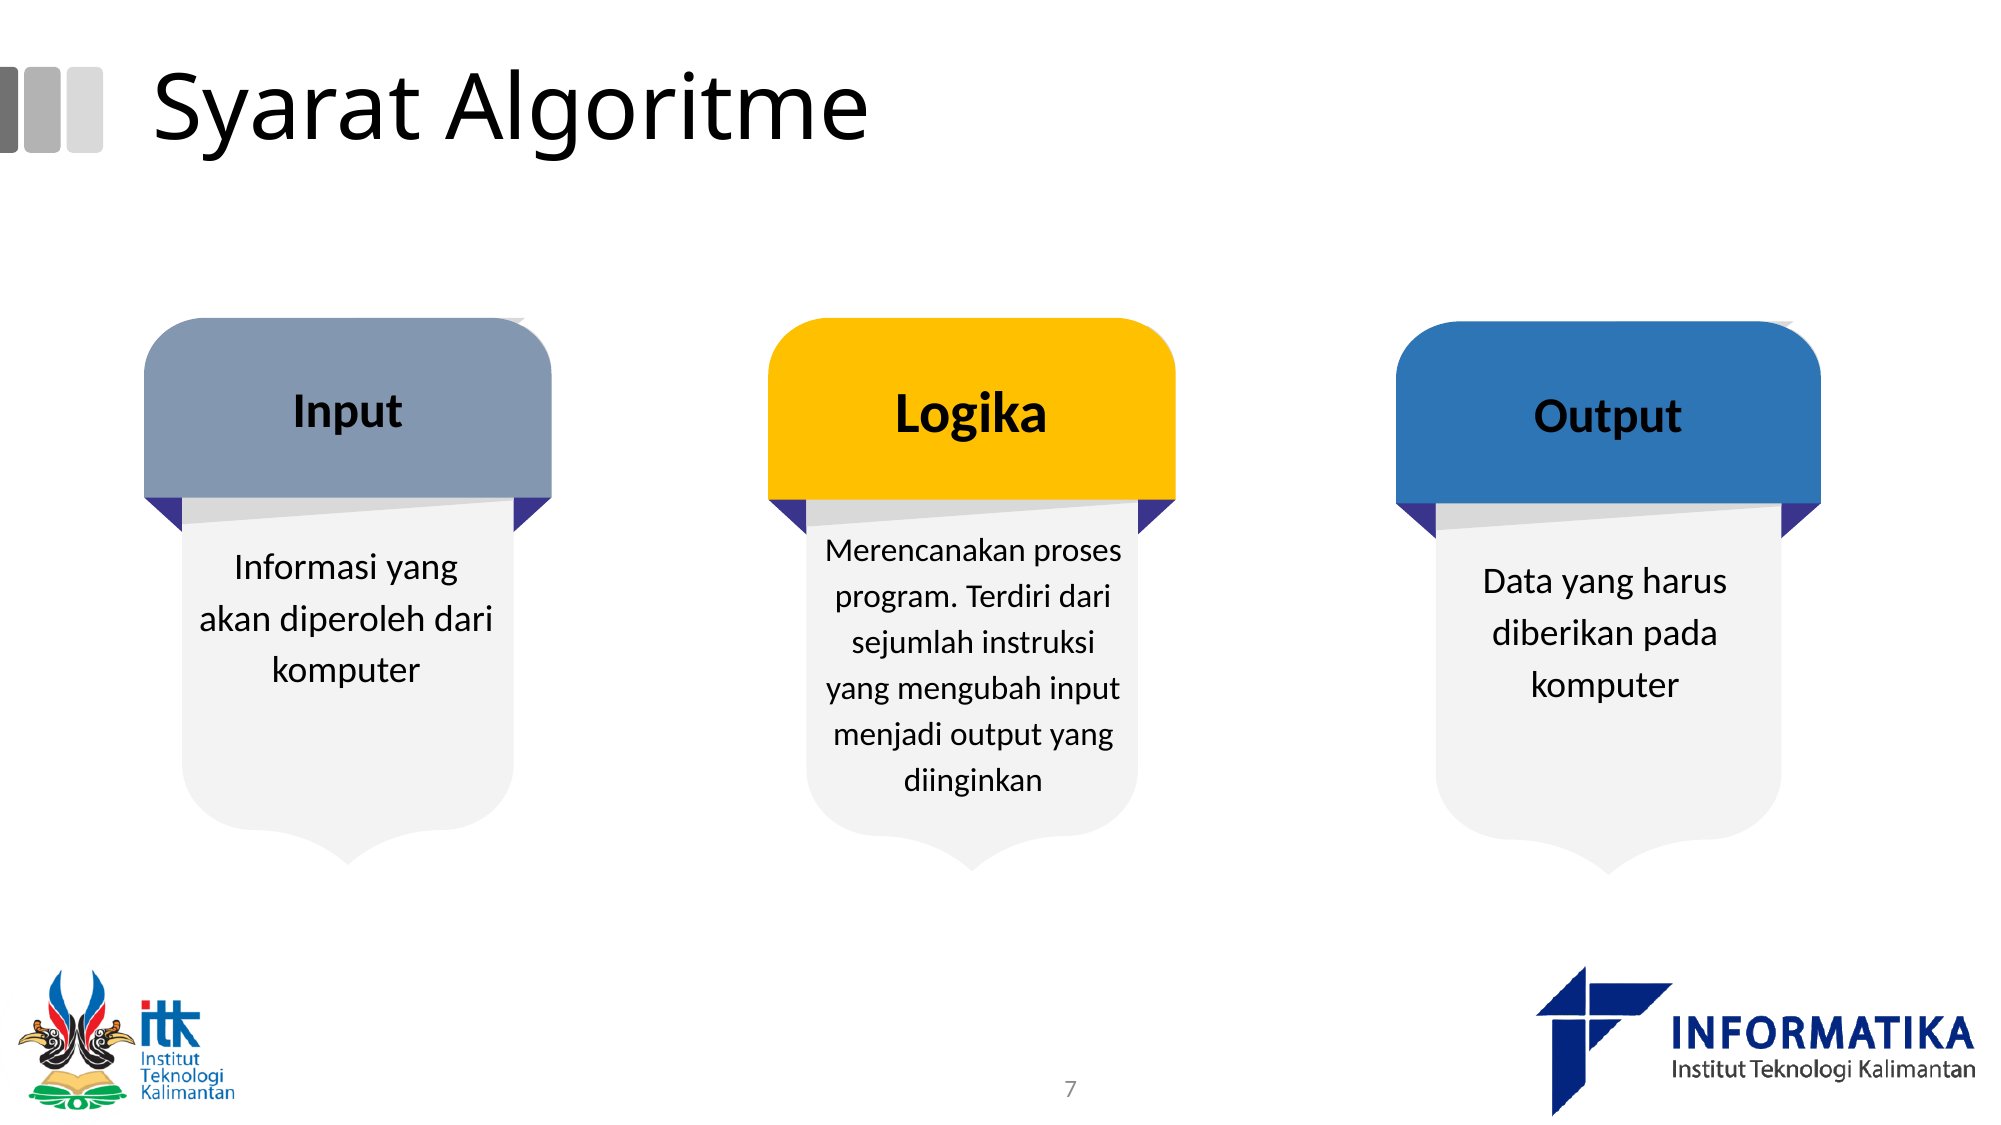

# Syarat Algoritme
Input
Input
Logika
Input
Output
Merencanakan proses program. Terdiri dari sejumlah instruksi yang mengubah input menjadi output yang diinginkan
Informasi yang akan diperoleh dari komputer
Data yang harus diberikan pada komputer
7